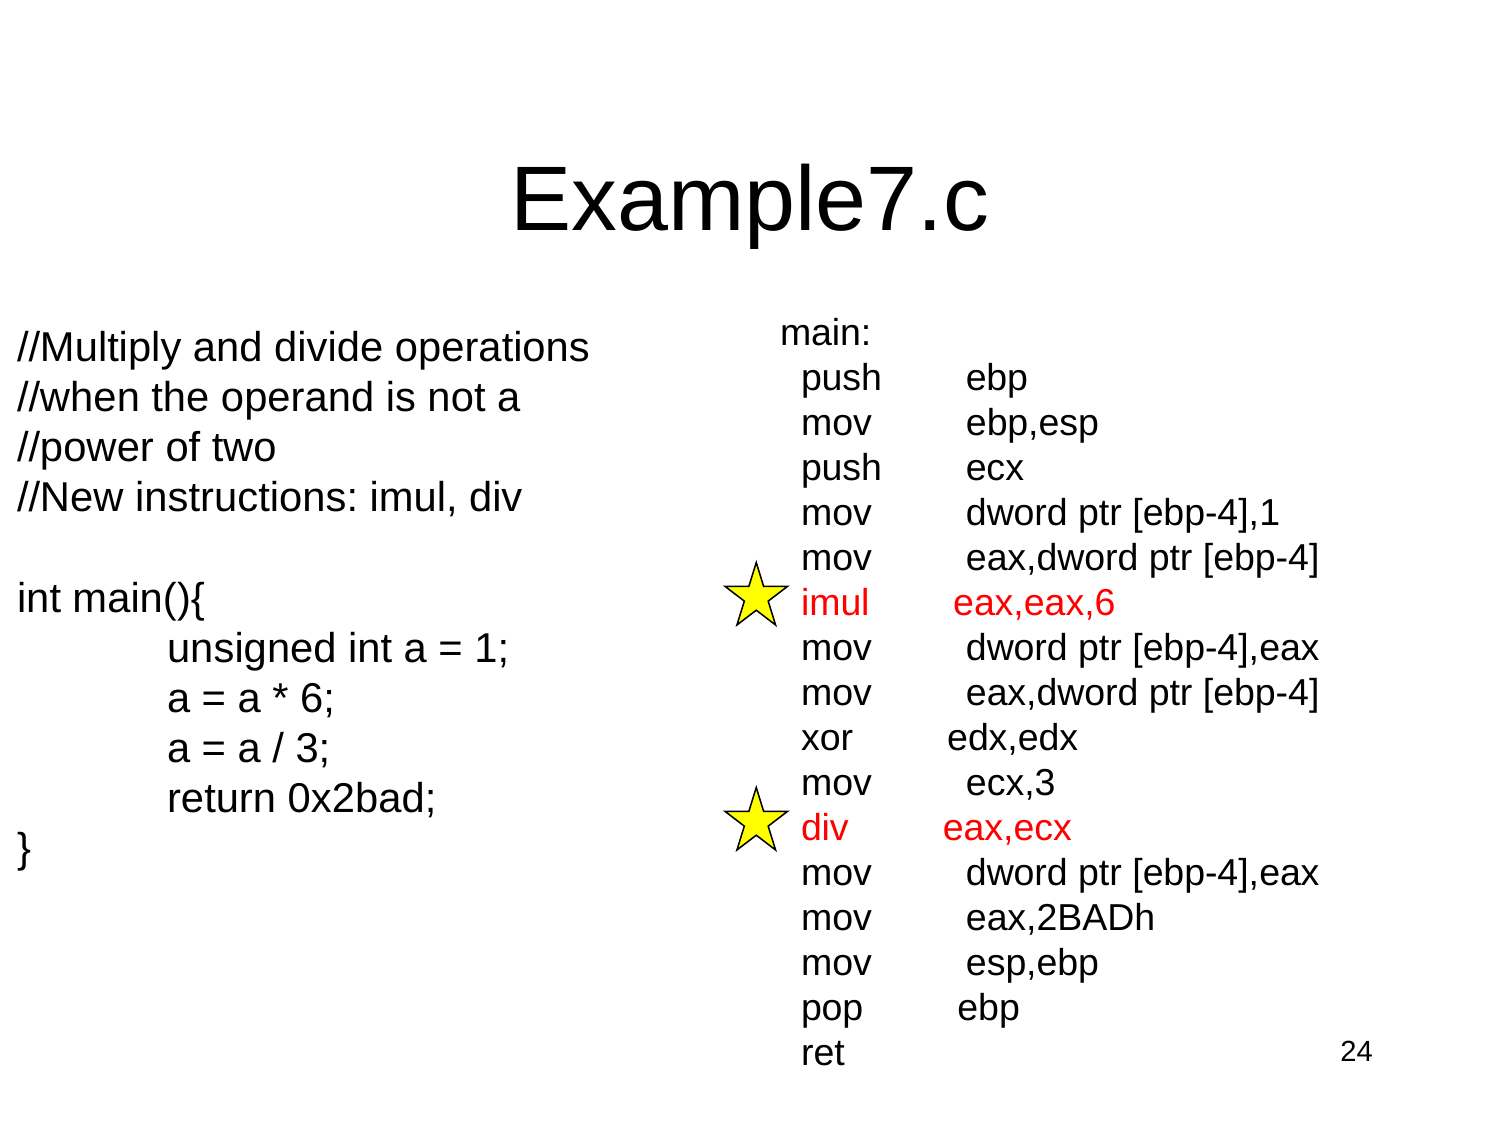

# Example7.c
main:
 push ebp
 mov ebp,esp
 push ecx
 mov dword ptr [ebp-4],1
 mov eax,dword ptr [ebp-4]
 imul eax,eax,6
 mov dword ptr [ebp-4],eax
 mov eax,dword ptr [ebp-4]
 xor edx,edx
 mov ecx,3
 div eax,ecx
 mov dword ptr [ebp-4],eax
 mov eax,2BADh
 mov esp,ebp
 pop ebp
 ret
//Multiply and divide operations
//when the operand is not a
//power of two
//New instructions: imul, div
int main(){
	unsigned int a = 1;
	a = a * 6;
	a = a / 3;
	return 0x2bad;
}